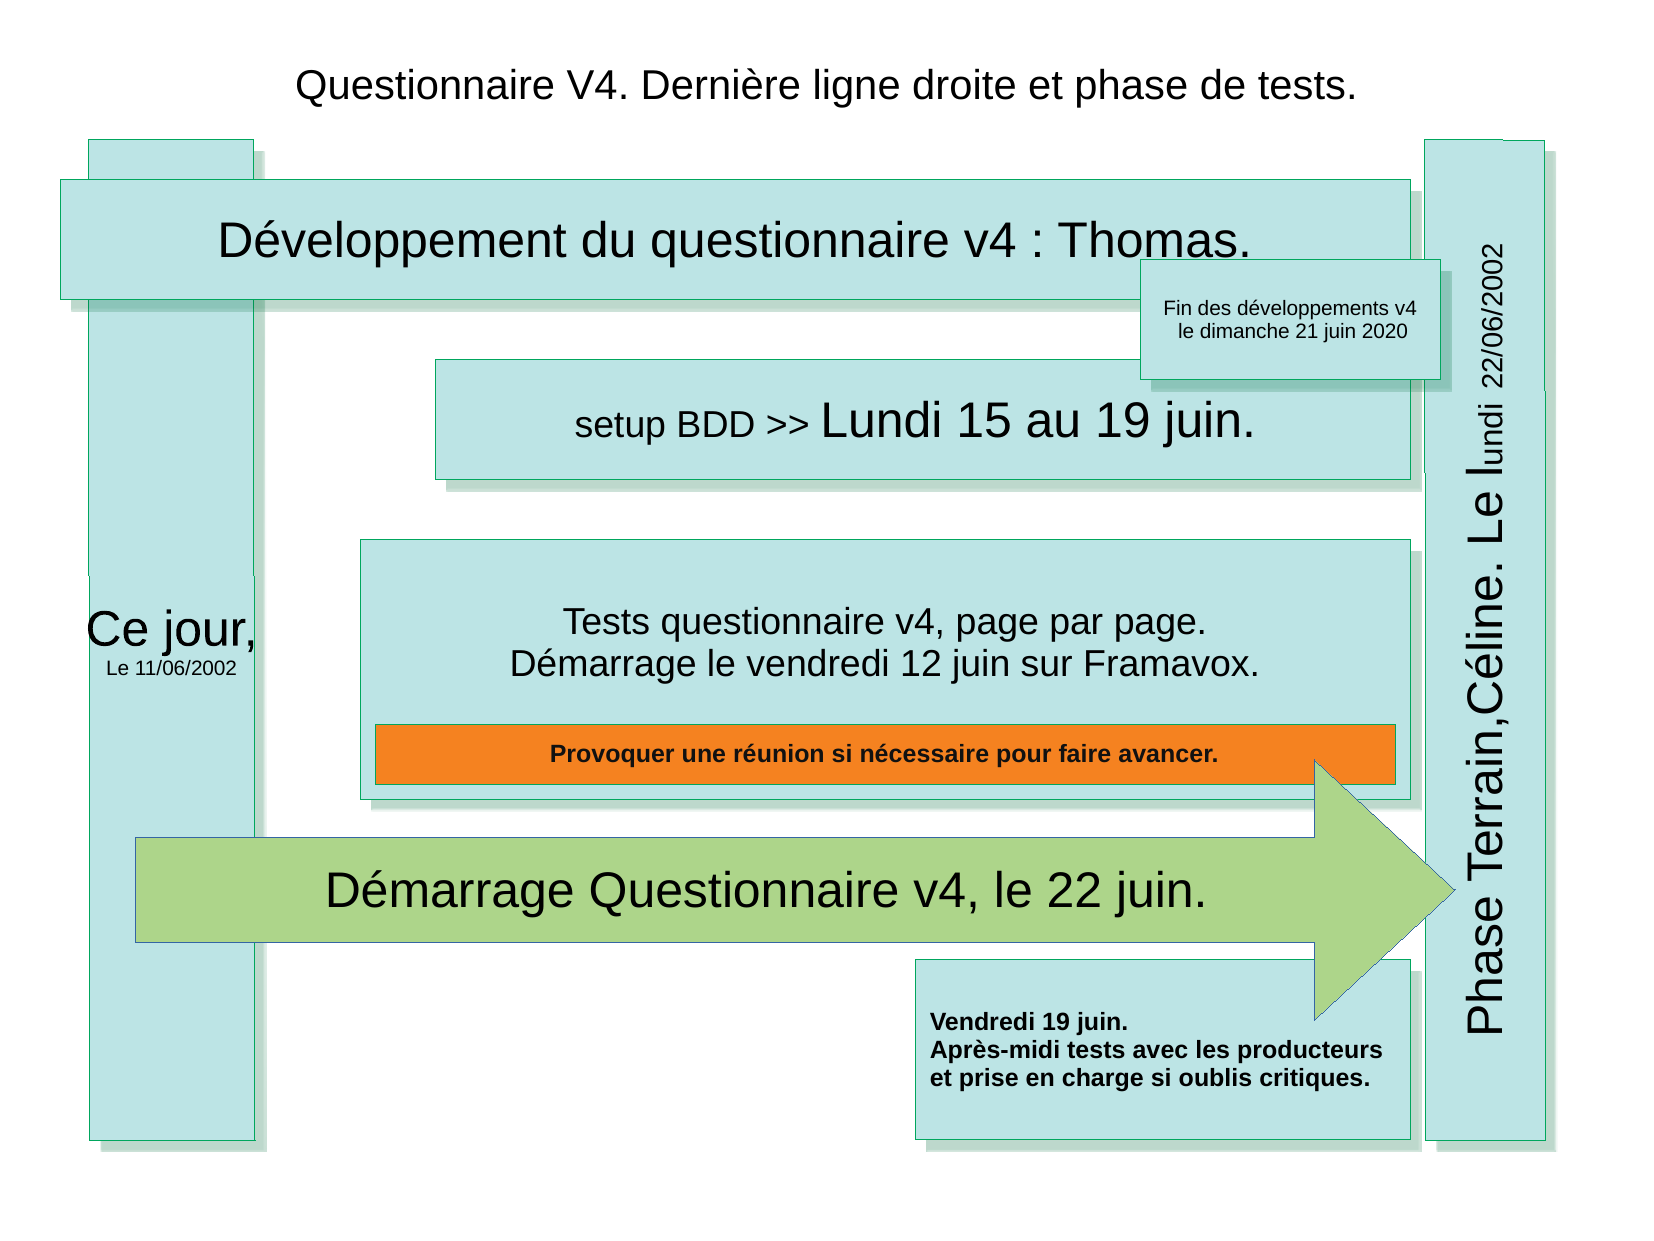

# Questionnaire V4. Dernière ligne droite et phase de tests.
Ce jour,
Le 11/06/2002
Développement du questionnaire v4 : Thomas.
Fin des développements v4
 le dimanche 21 juin 2020
setup BDD >> Lundi 15 au 19 juin.
Tests questionnaire v4, page par page.
Démarrage le vendredi 12 juin sur Framavox.
Phase Terrain,Céline. Le lundi 22/06/2002
Provoquer une réunion si nécessaire pour faire avancer.
Démarrage Questionnaire v4, le 22 juin.
Vendredi 19 juin.
Après-midi tests avec les producteurs
et prise en charge si oublis critiques.